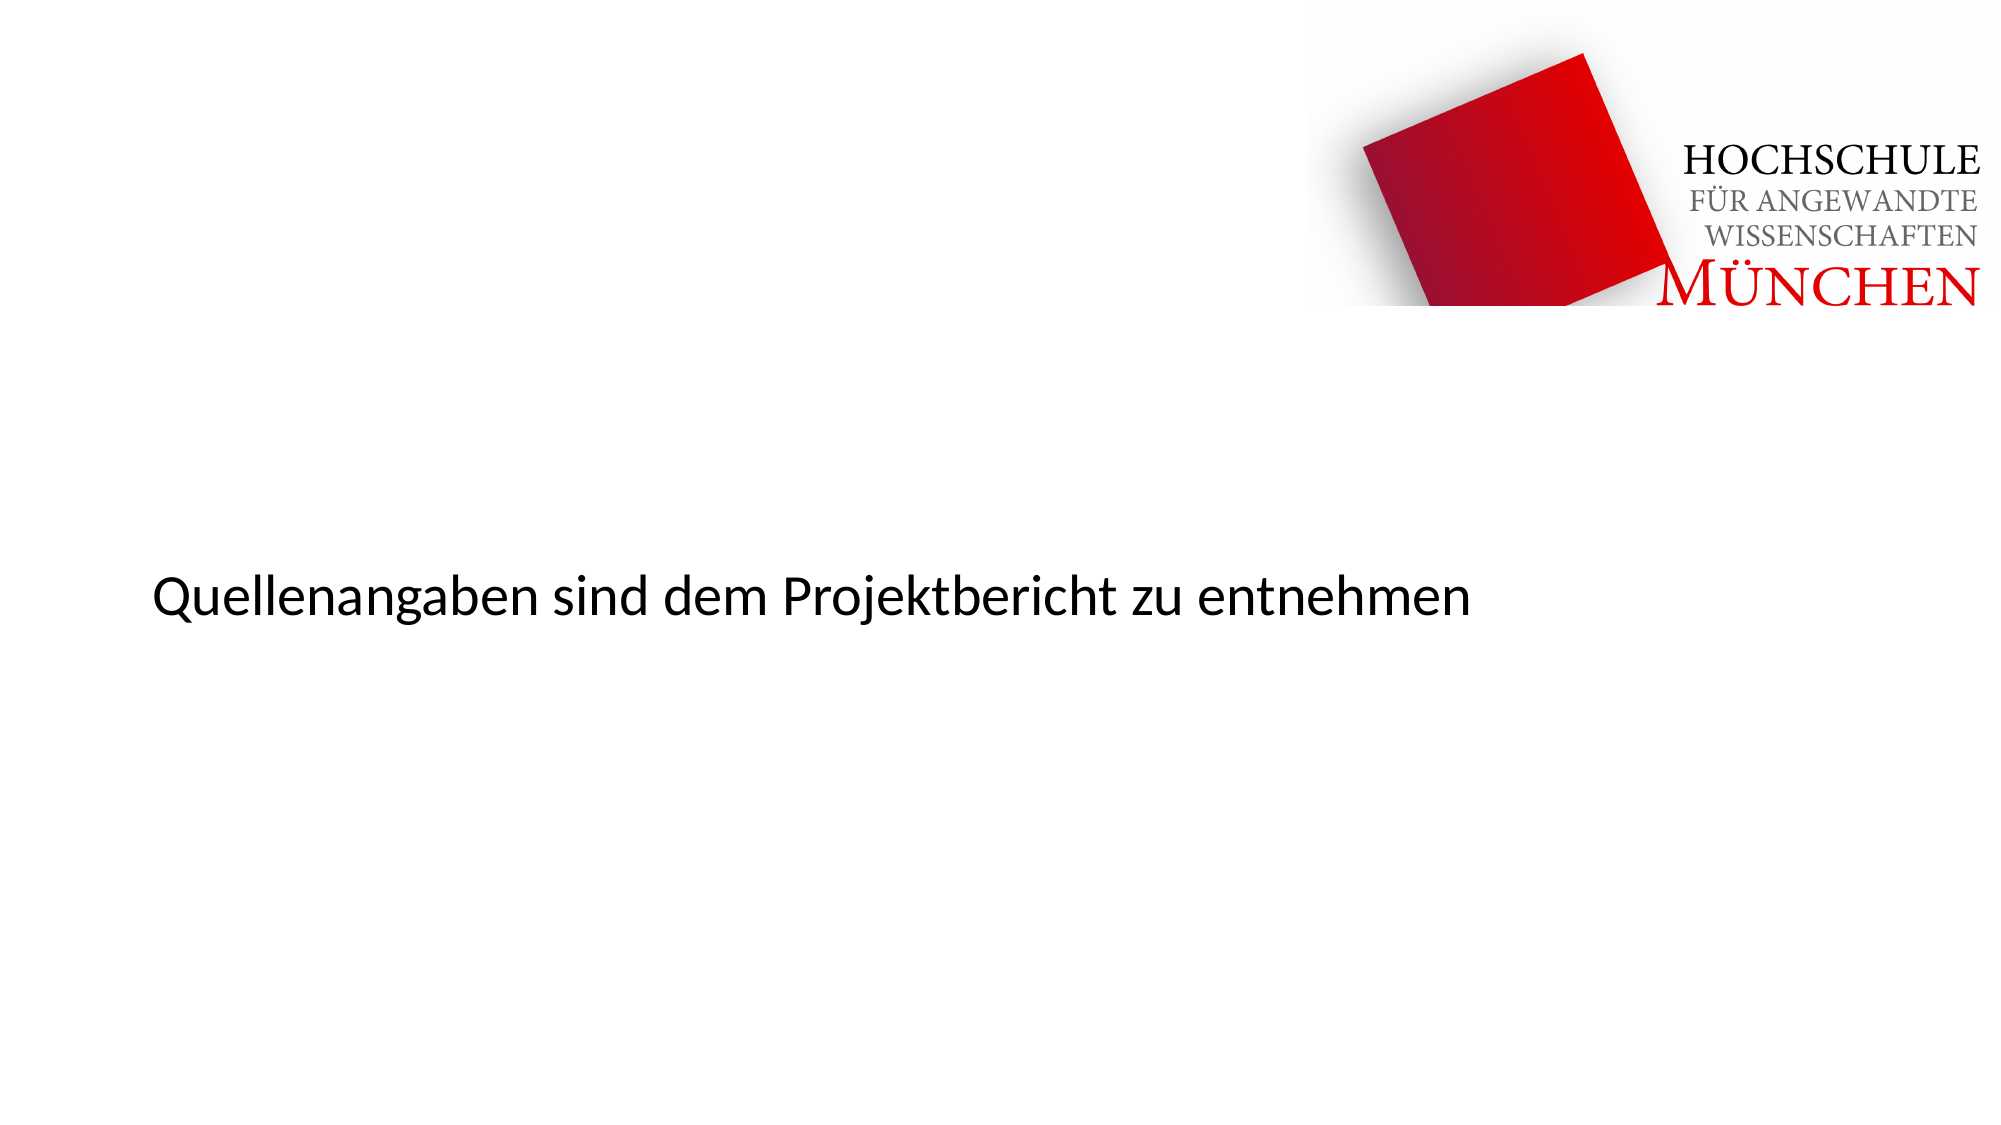

#
Quellenangaben sind dem Projektbericht zu entnehmen